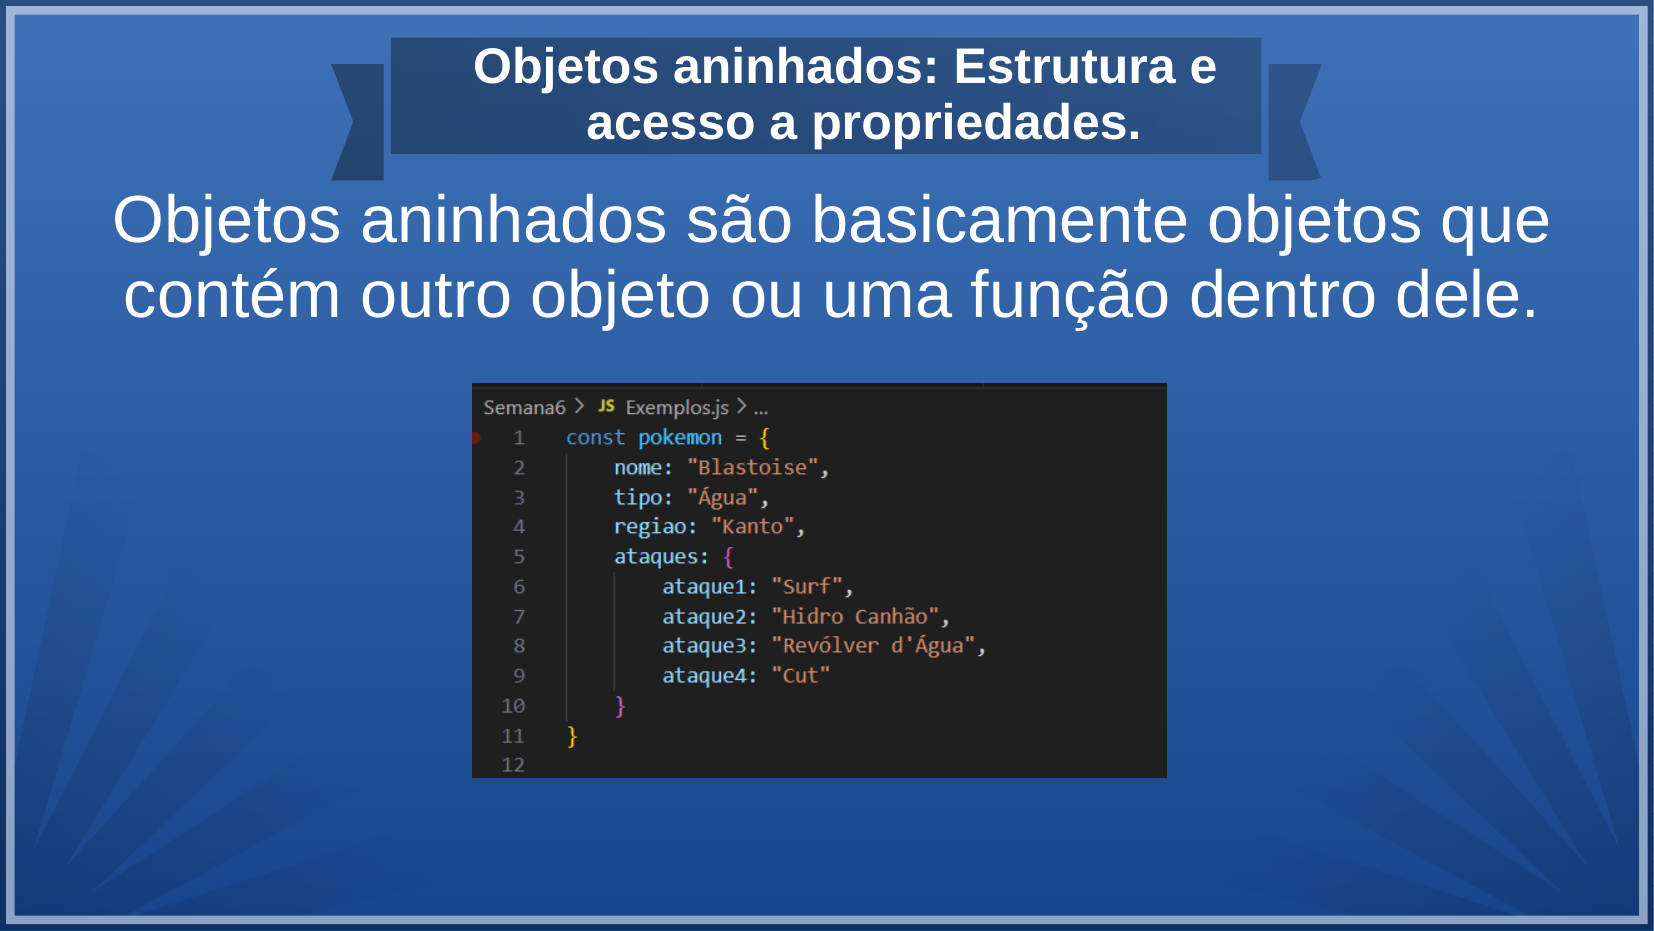

# Objetos aninhados: Estrutura e acesso a propriedades.
Objetos aninhados são basicamente objetos que contém outro objeto ou uma função dentro dele.